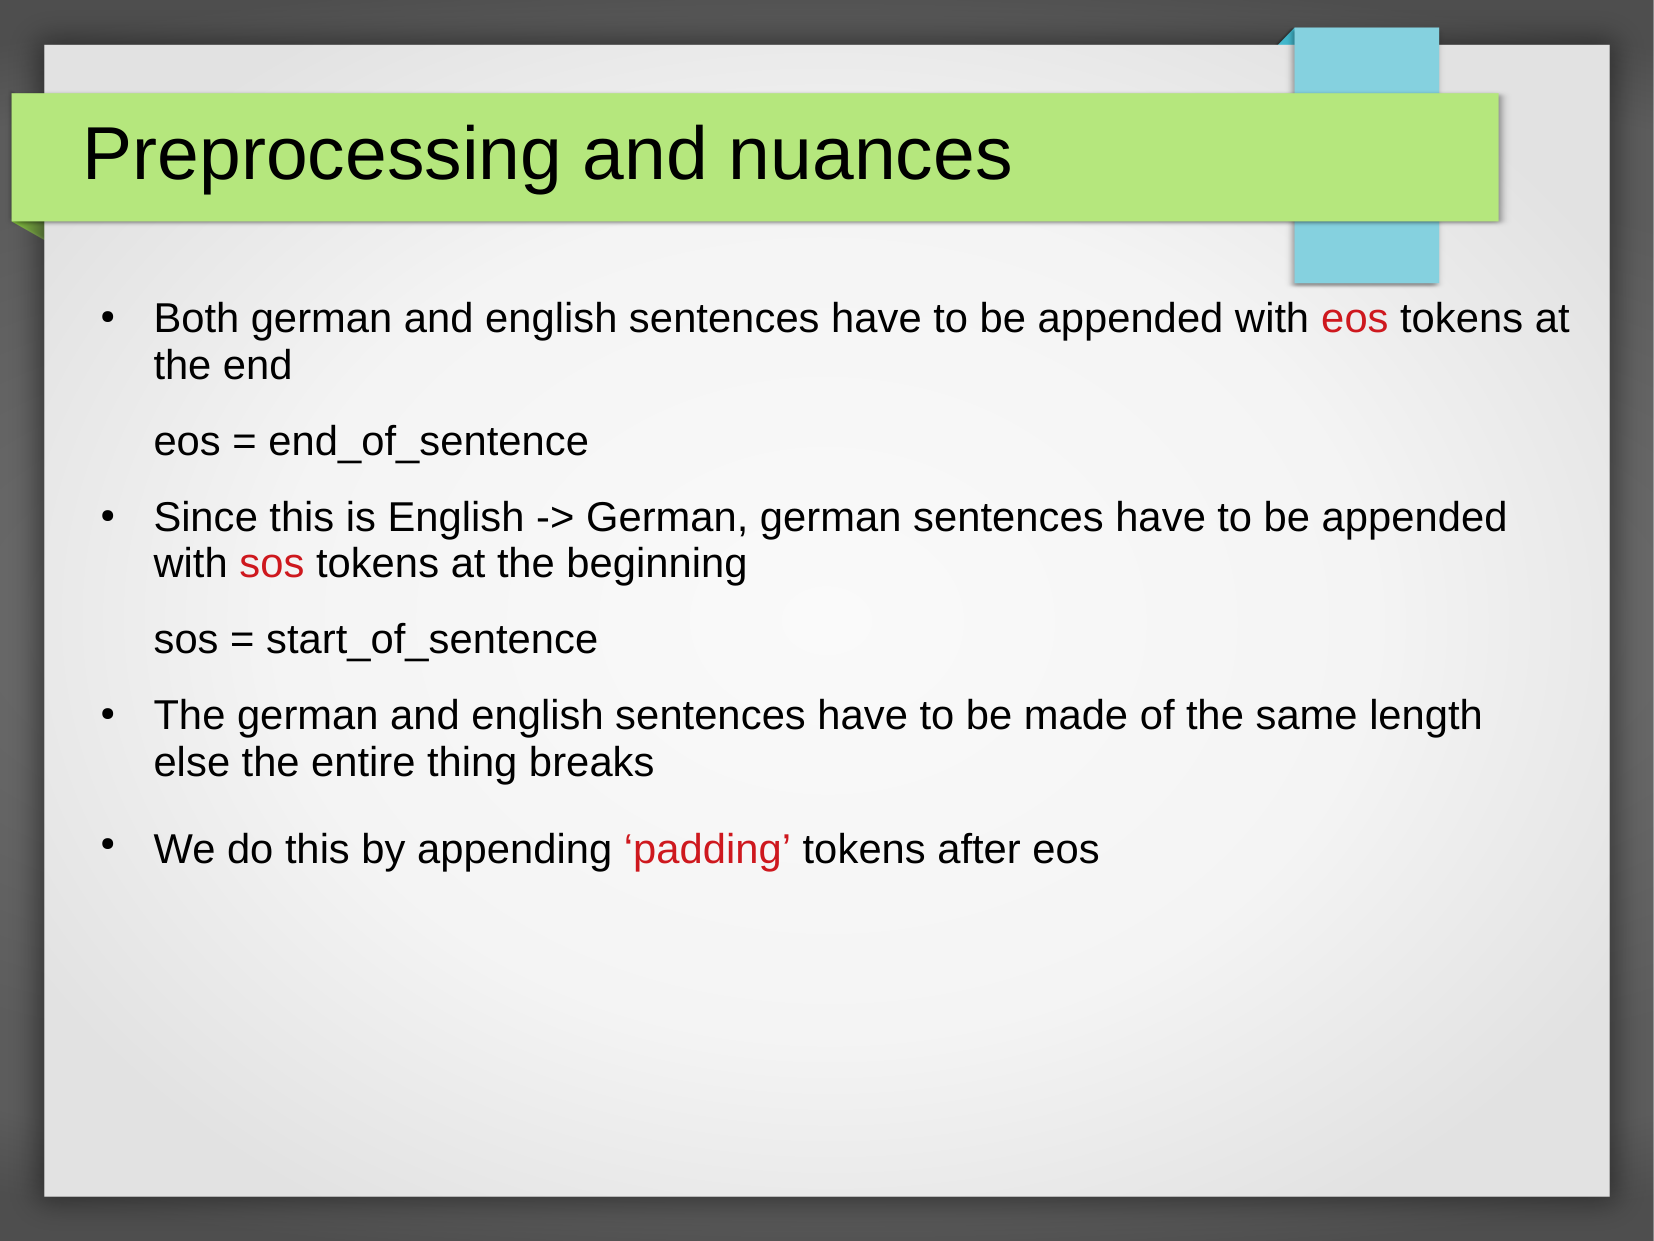

# Preprocessing and nuances
Both german and english sentences have to be appended with eos tokens at the end
eos = end_of_sentence
Since this is English -> German, german sentences have to be appended with sos tokens at the beginning
sos = start_of_sentence
The german and english sentences have to be made of the same length else the entire thing breaks
We do this by appending ‘padding’ tokens after eos